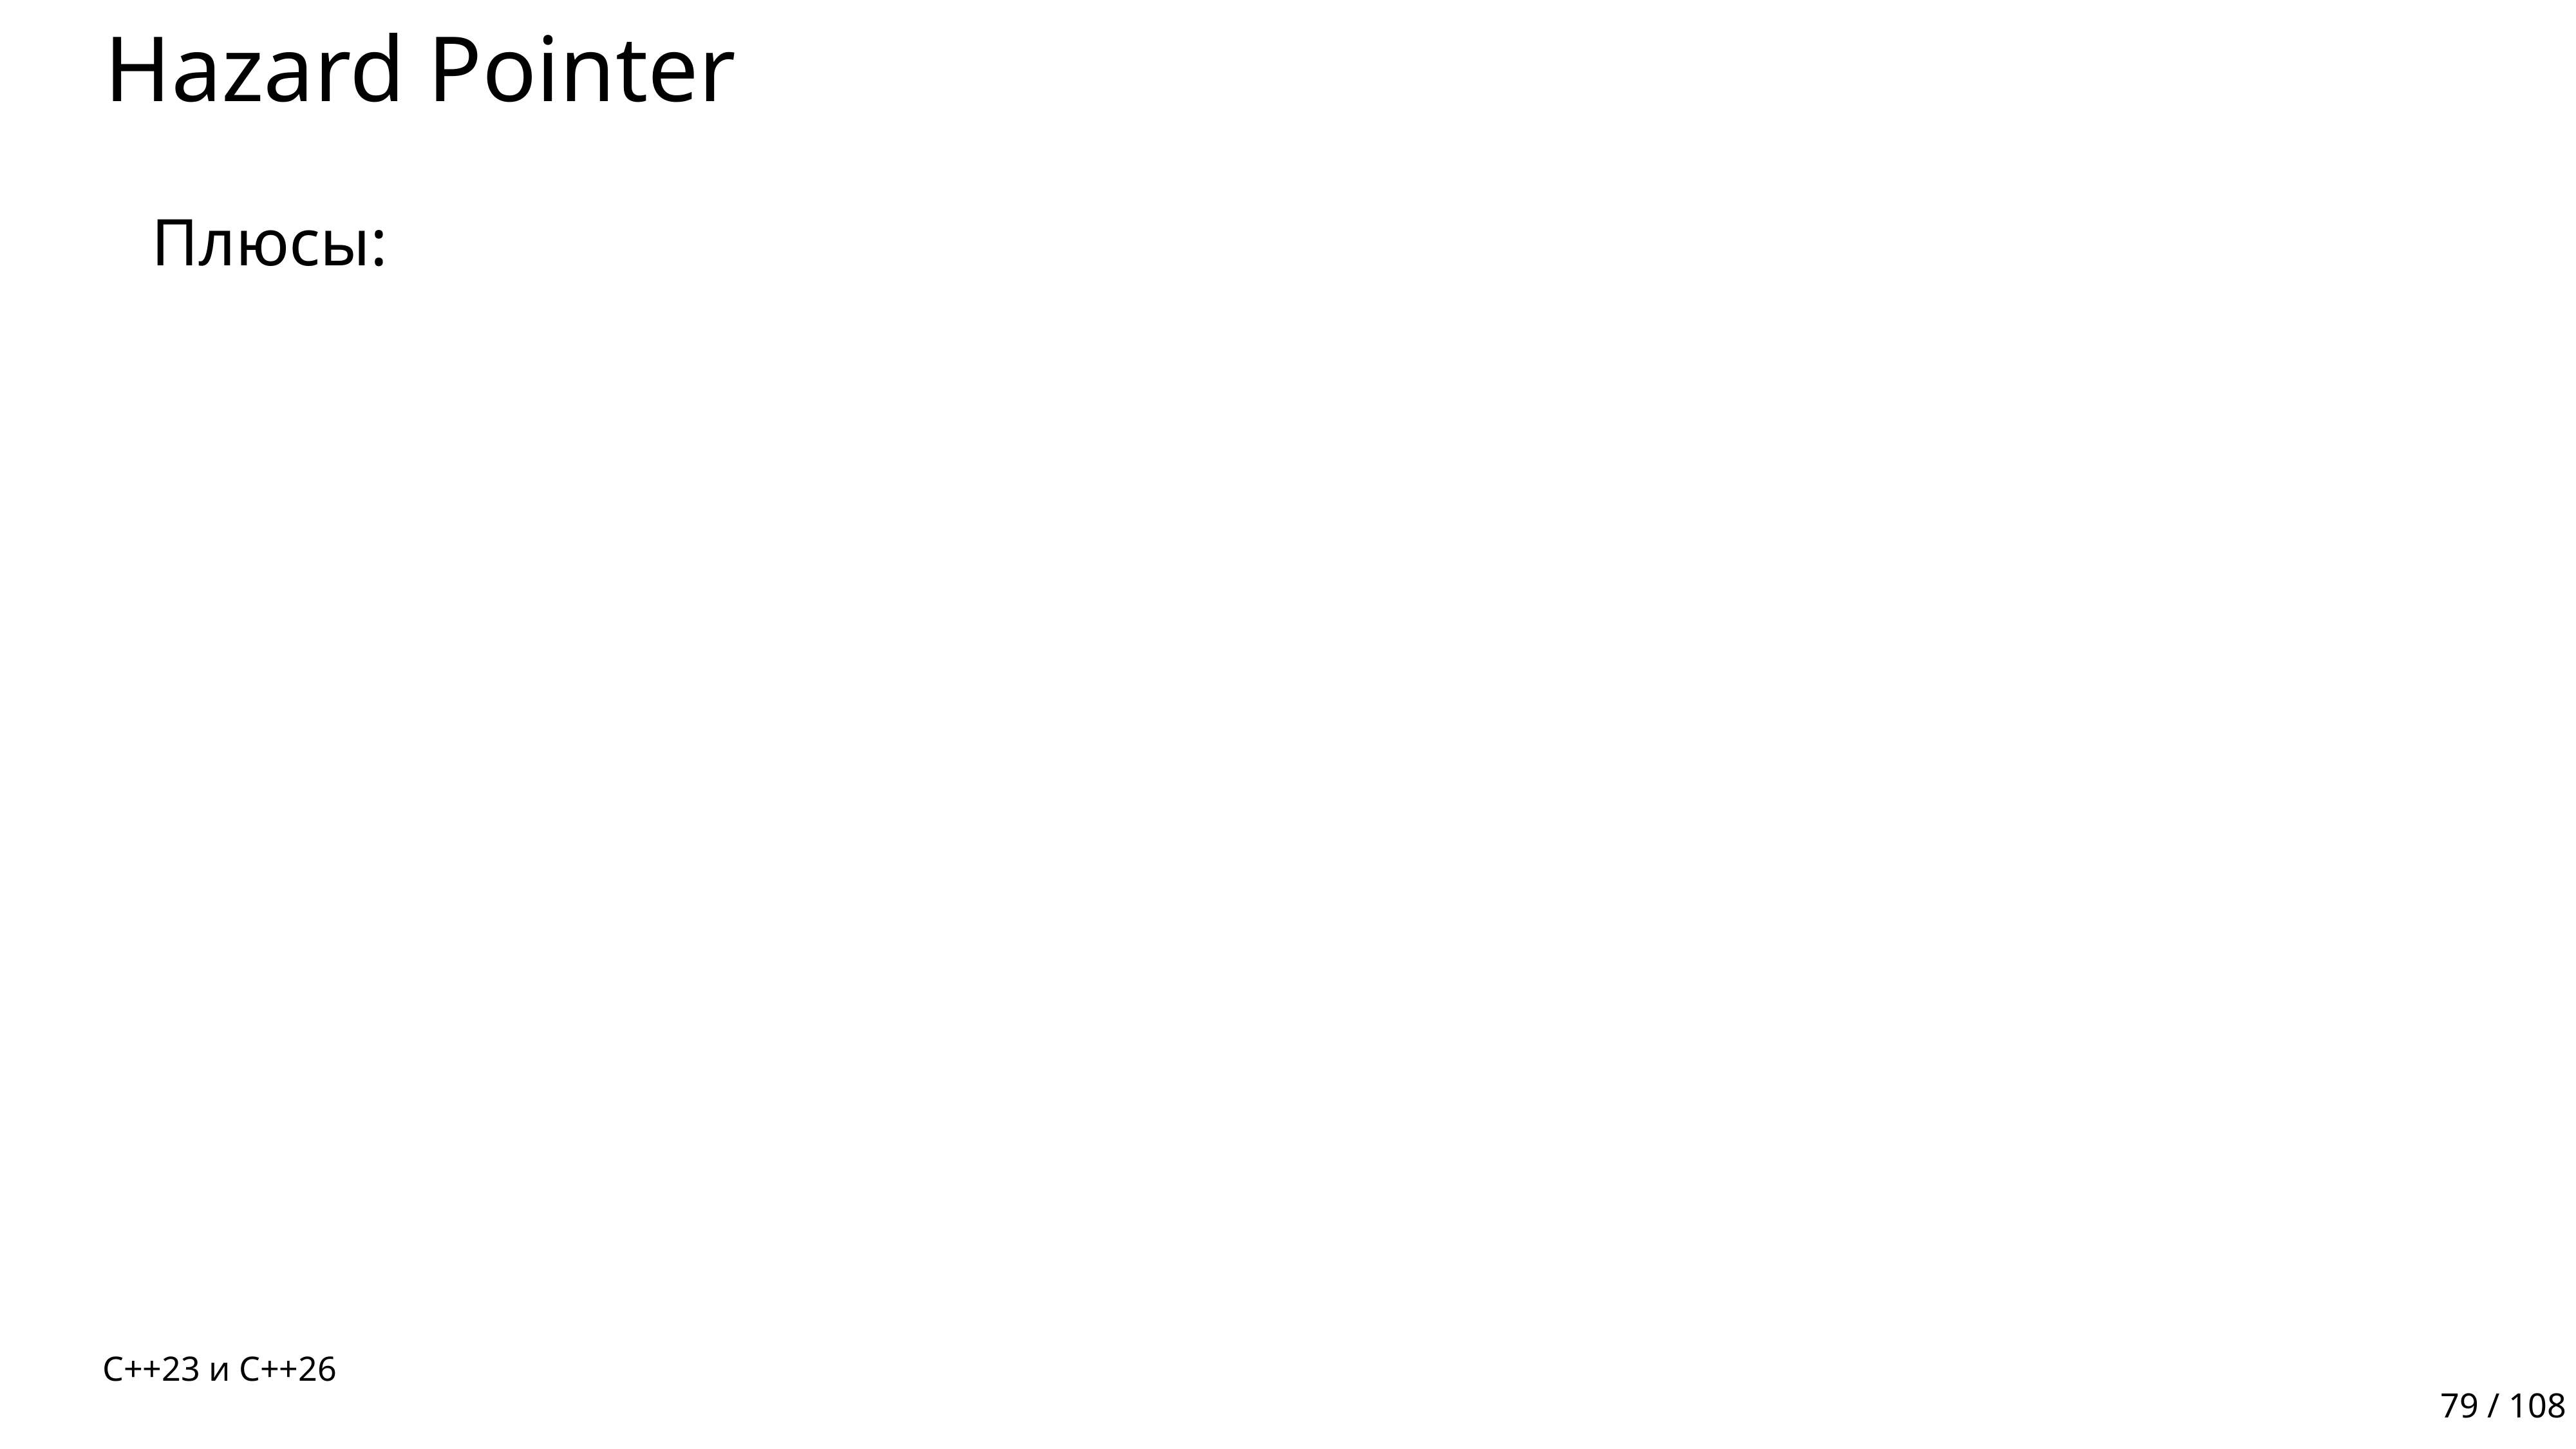

Hazard Pointer
# Плюсы:
C++23 и C++26